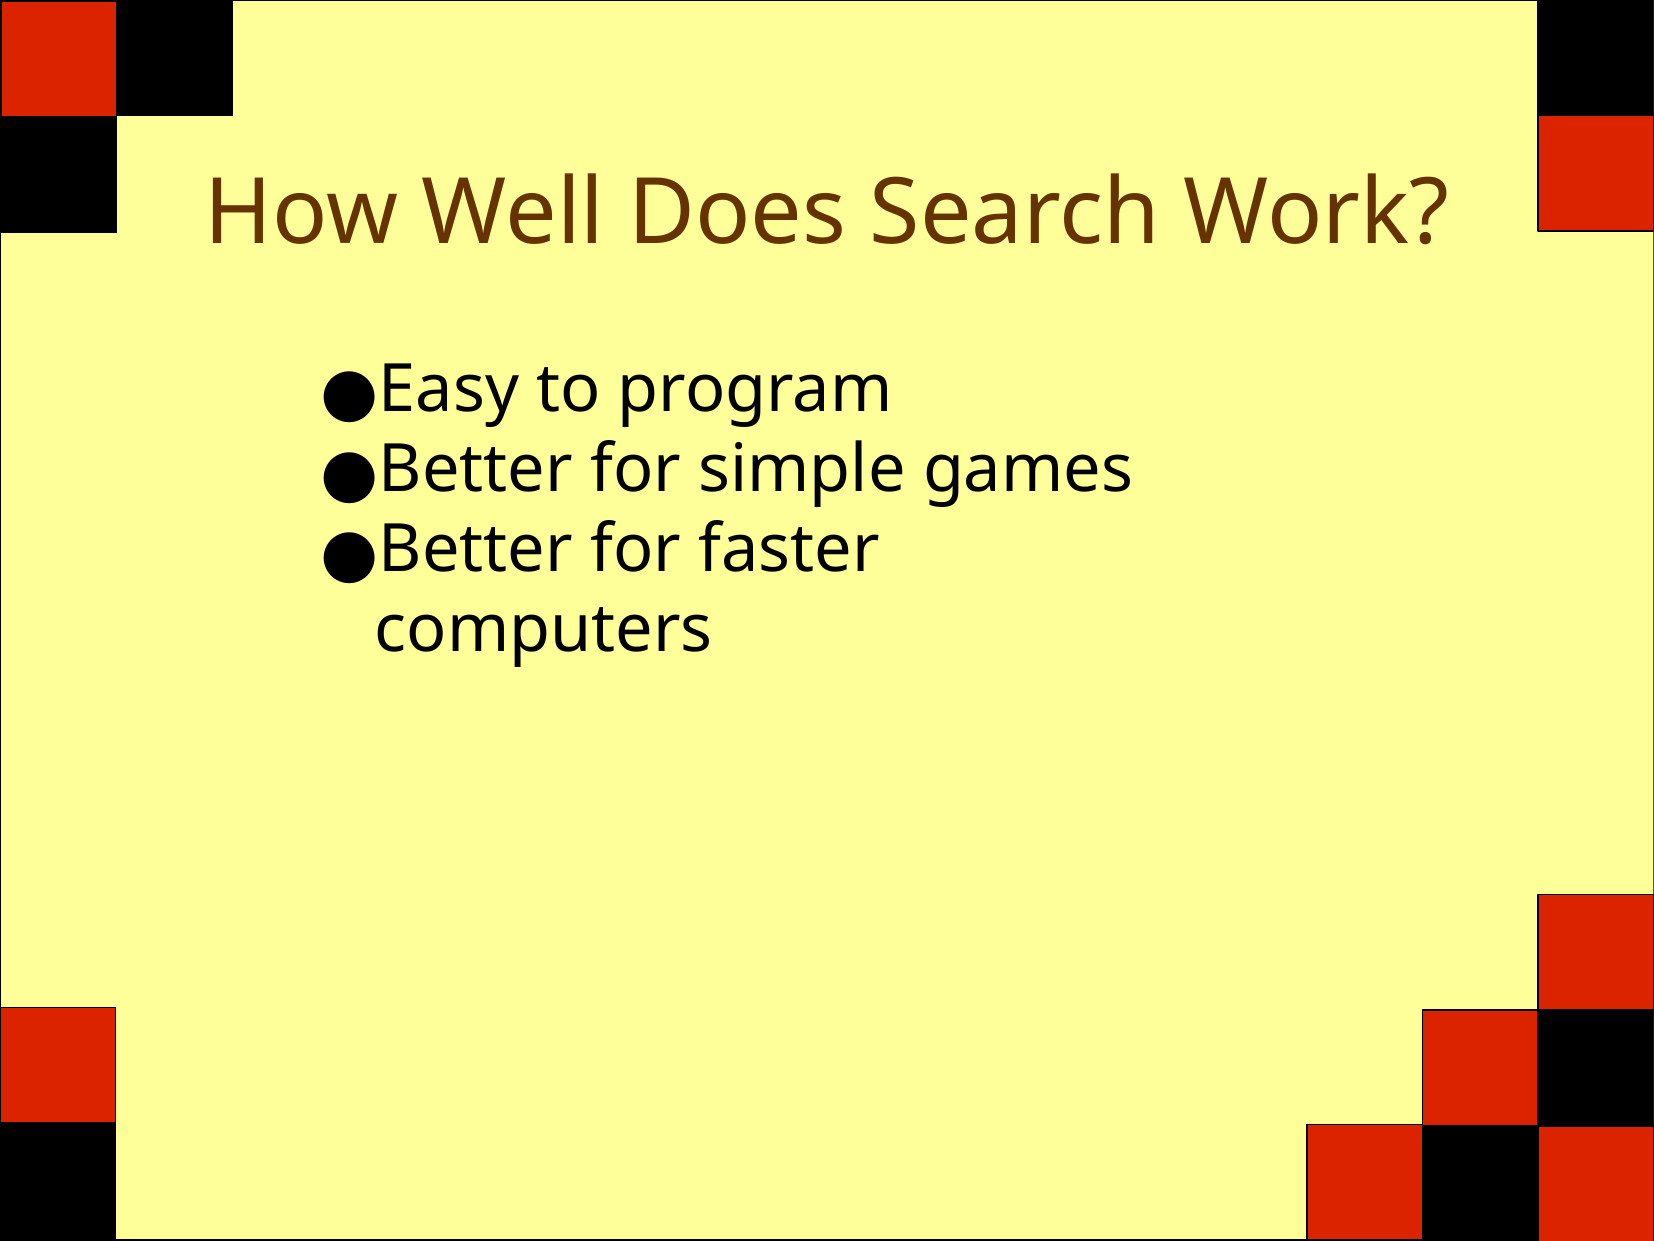

How Well Does Search Work?
Easy to program
Better for simple games
Better for faster computers